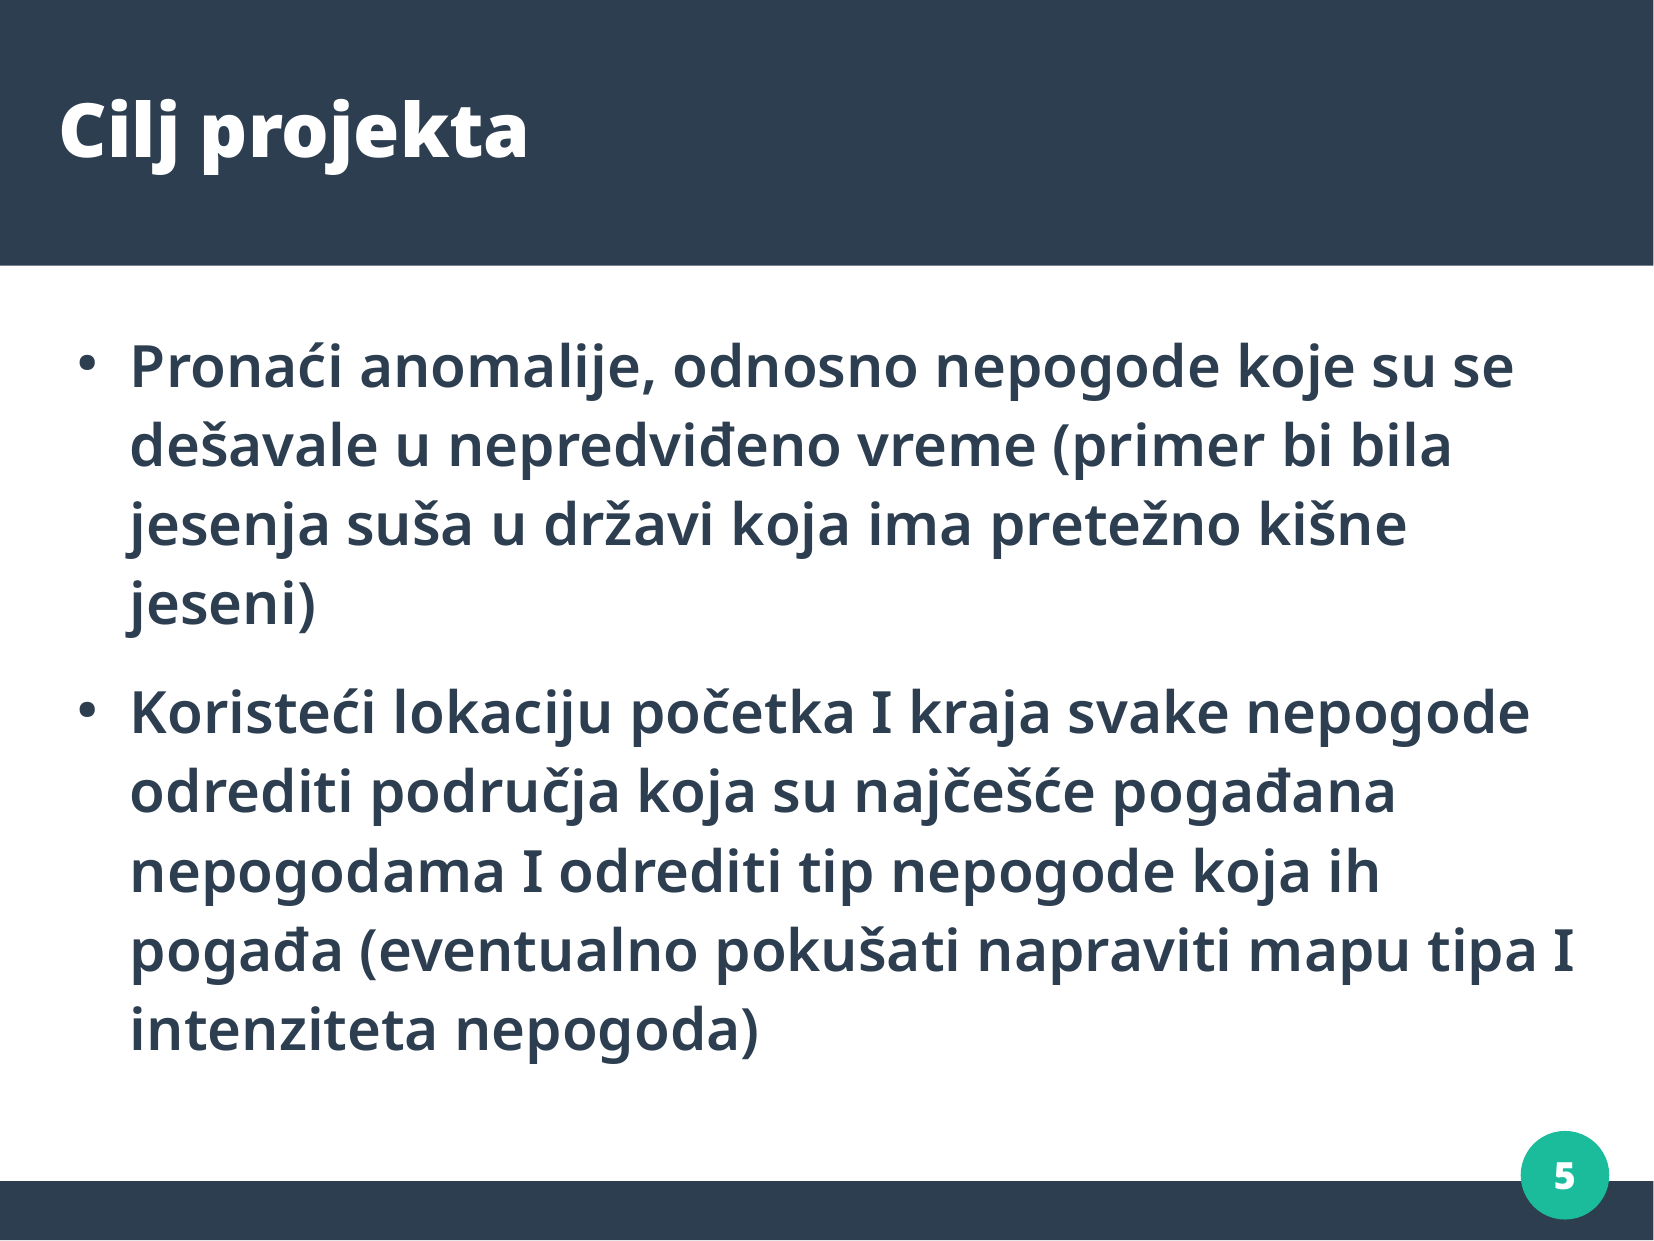

# Cilj projekta
Pronaći anomalije, odnosno nepogode koje su se dešavale u nepredviđeno vreme (primer bi bila jesenja suša u državi koja ima pretežno kišne jeseni)
Koristeći lokaciju početka I kraja svake nepogode odrediti područja koja su najčešće pogađana nepogodama I odrediti tip nepogode koja ih pogađa (eventualno pokušati napraviti mapu tipa I intenziteta nepogoda)
5